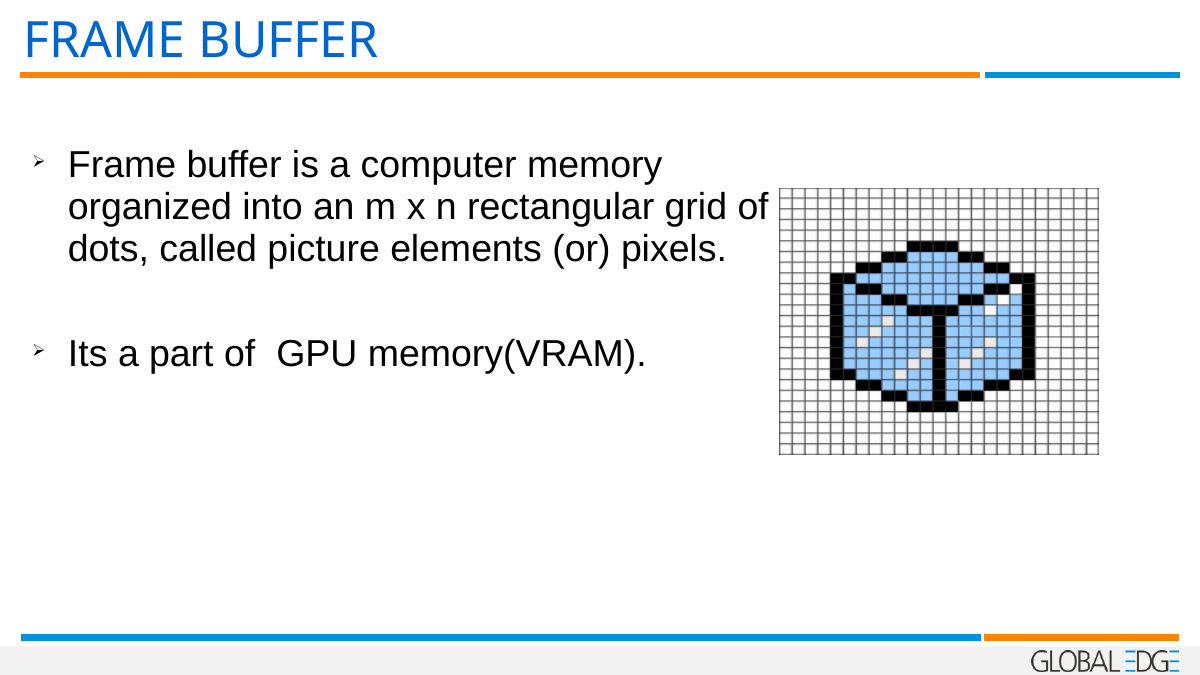

FRAME BUFFER
#
Frame buffer is a computer memory
organized into an m x n rectangular grid of dots, called picture elements (or) pixels.
Its a part of GPU memory(VRAM).